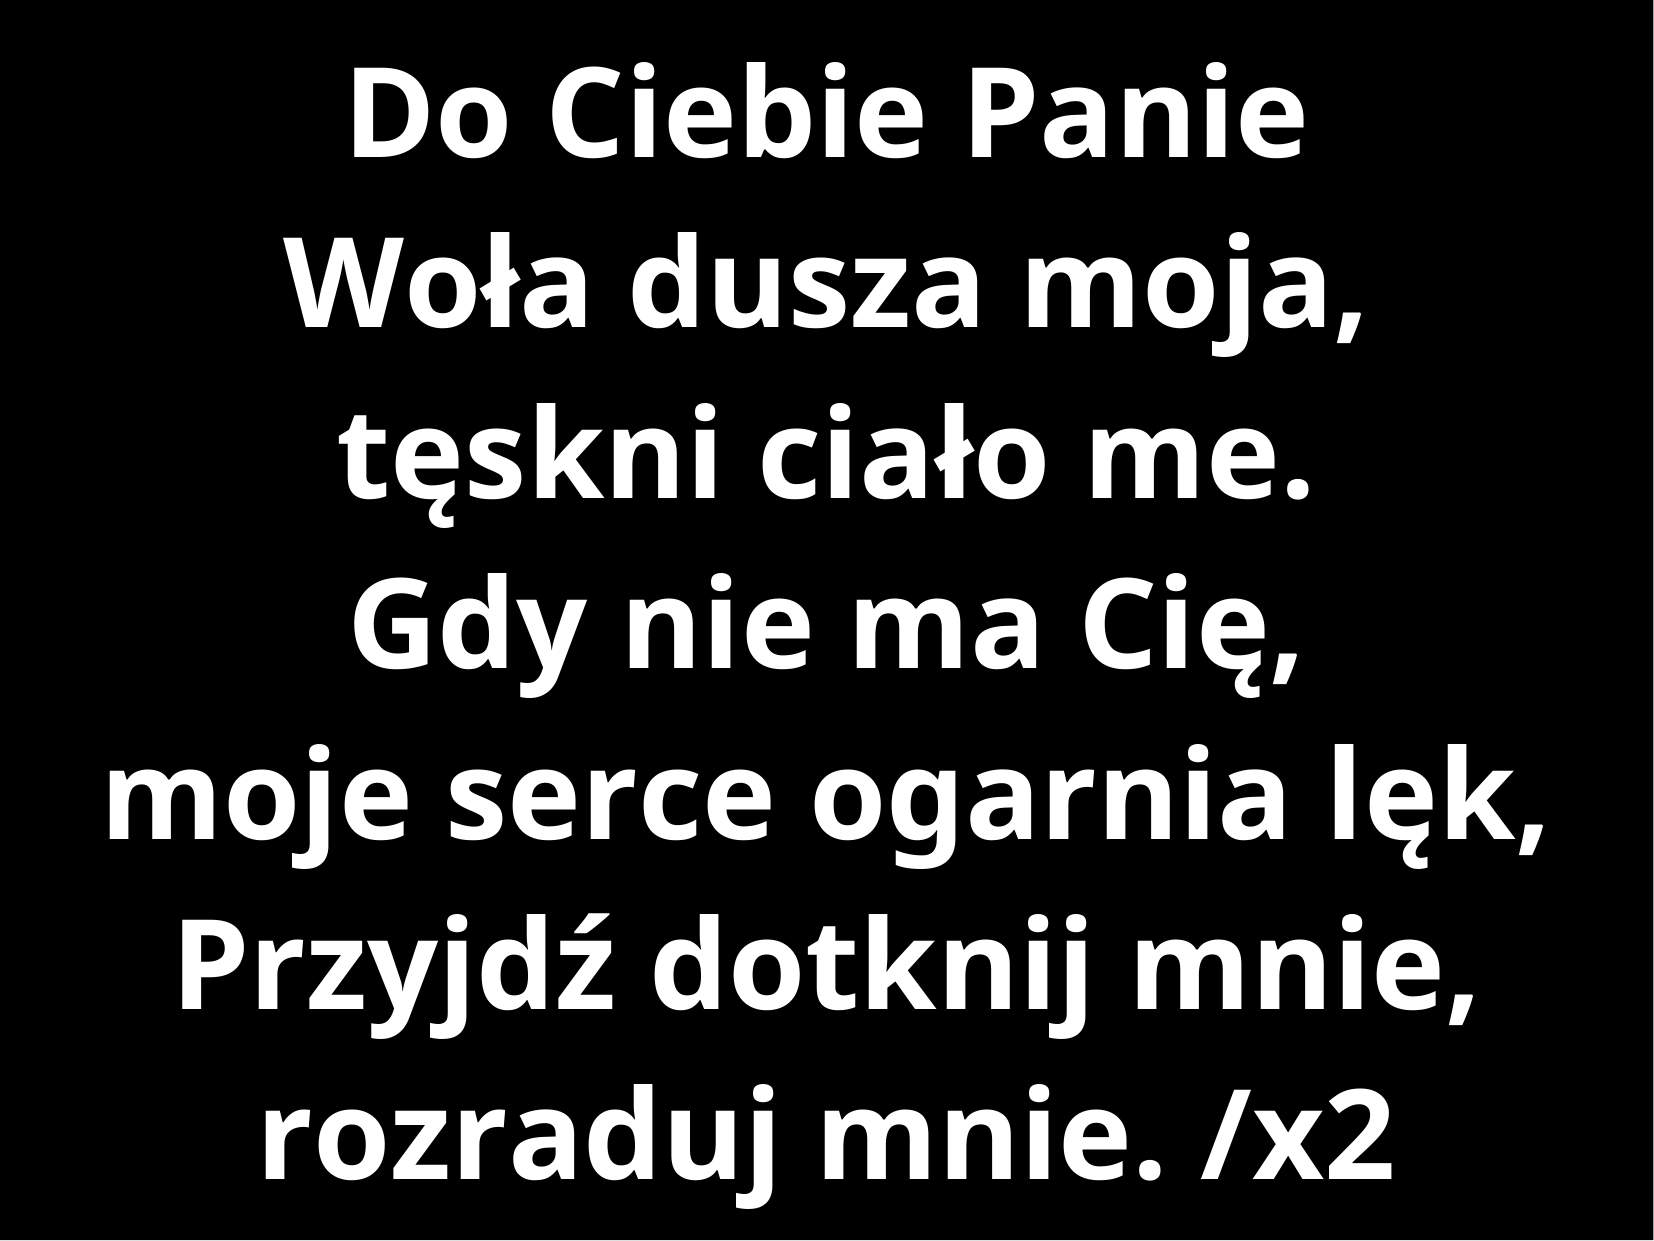

# Do Ciebie Panie Woła dusza moja, tęskni ciało me. Gdy nie ma Cię, moje serce ogarnia lęk, Przyjdź dotknij mnie, rozraduj mnie. /x2